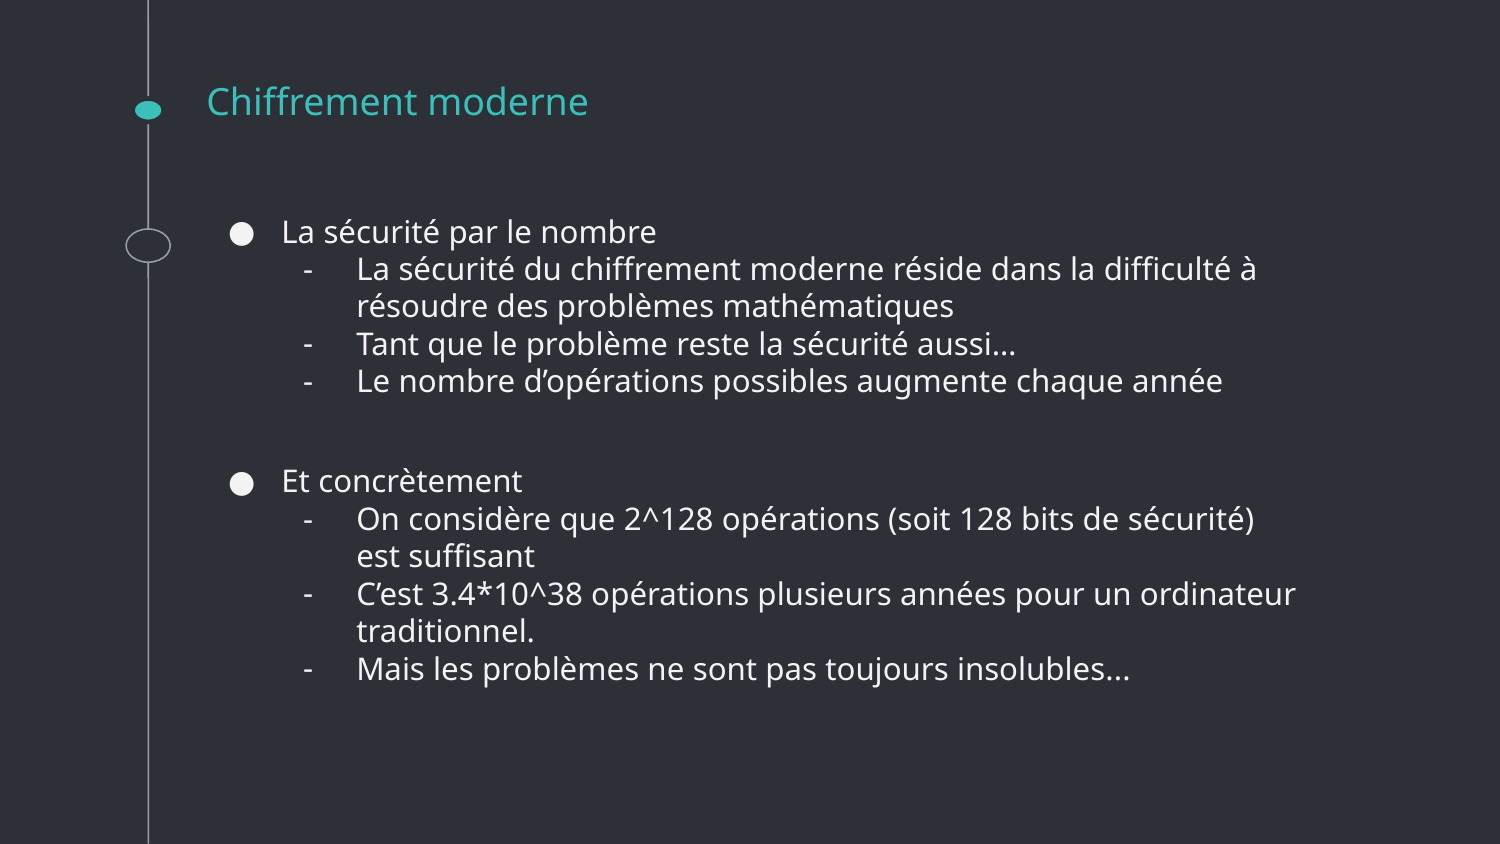

# Chiffrement moderne
La sécurité par le nombre
La sécurité du chiffrement moderne réside dans la difficulté à résoudre des problèmes mathématiques
Tant que le problème reste la sécurité aussi…
Le nombre d’opérations possibles augmente chaque année
Et concrètement
On considère que 2^128 opérations (soit 128 bits de sécurité) est suffisant
C’est 3.4*10^38 opérations plusieurs années pour un ordinateur traditionnel.
Mais les problèmes ne sont pas toujours insolubles...